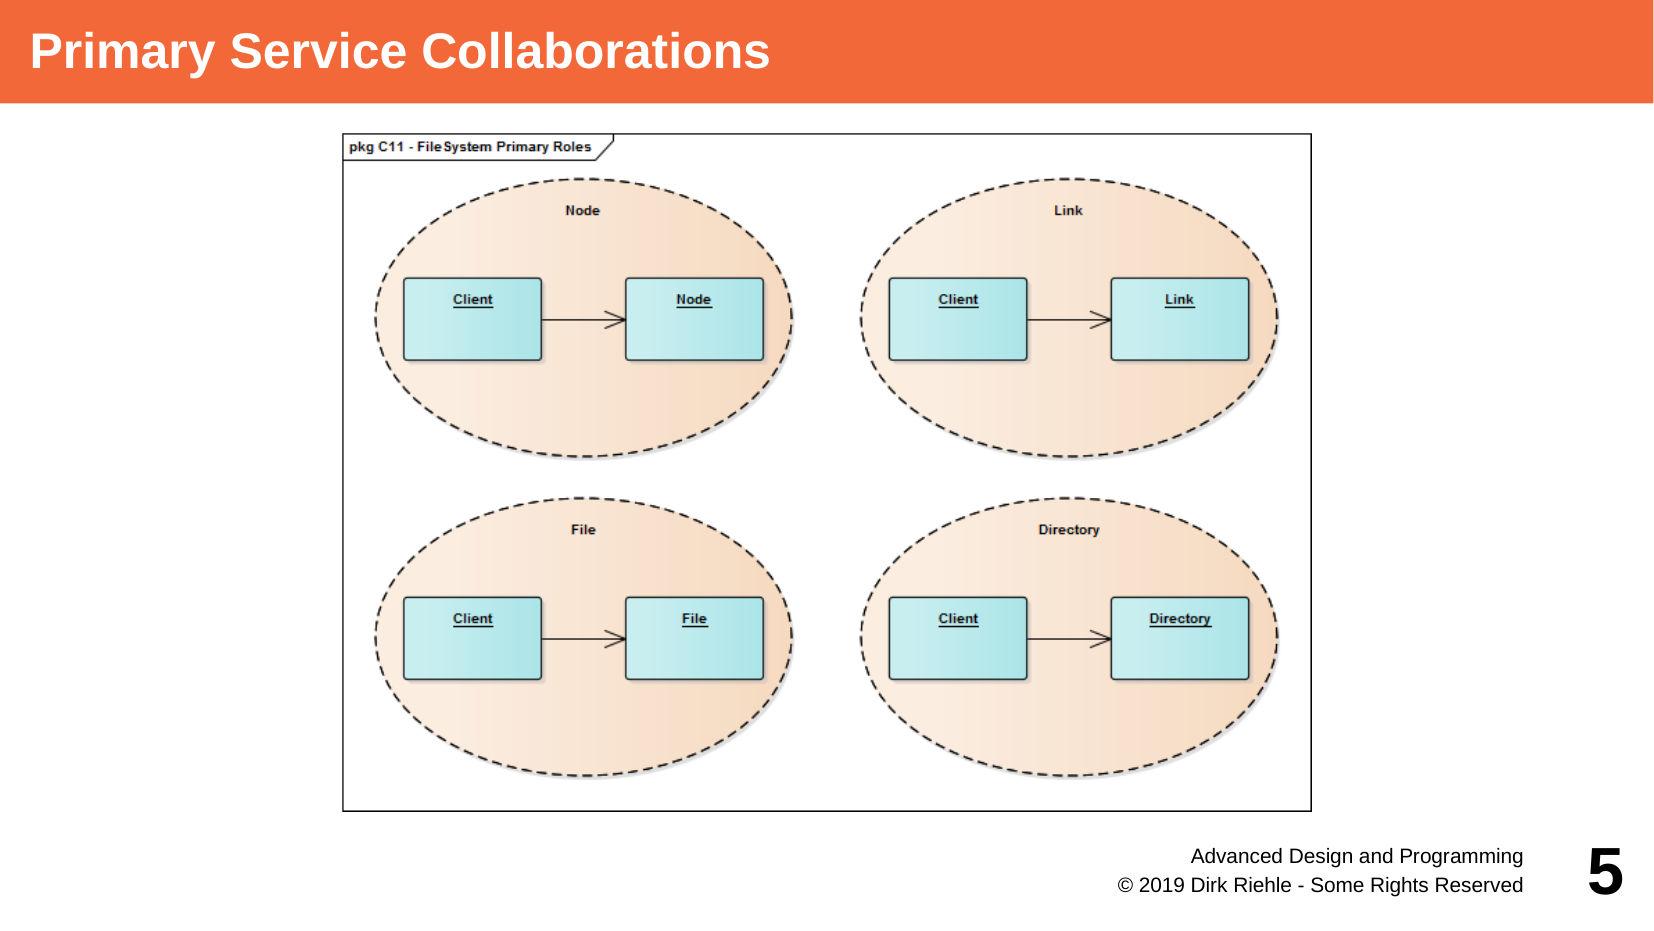

# Primary Service Collaborations
Advanced Design and Programming
5
© 2019 Dirk Riehle - Some Rights Reserved